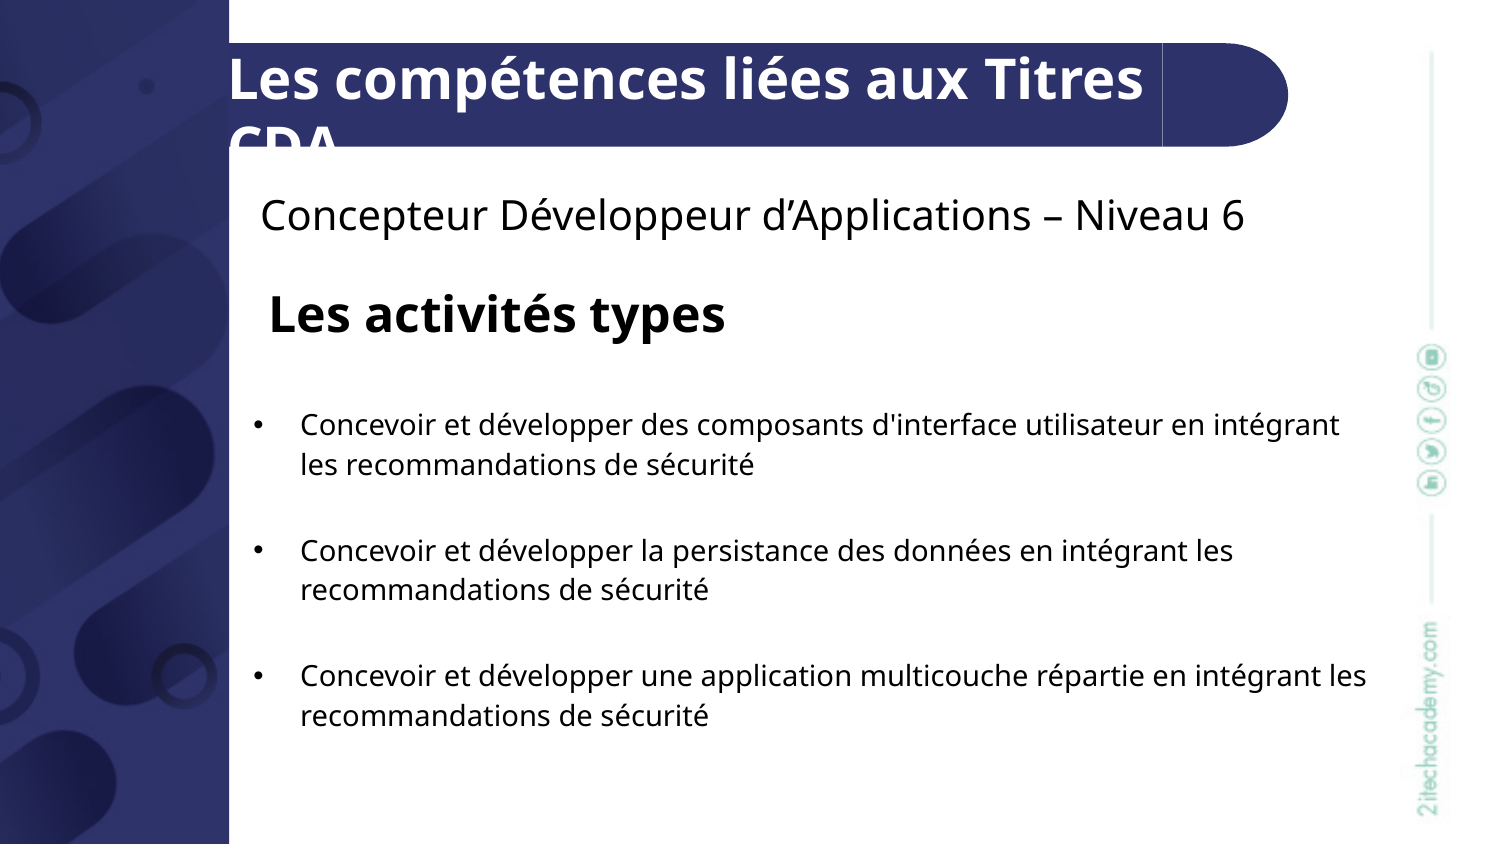

Les compétences liées aux Titres CDA
Concepteur Développeur d’Applications – Niveau 6
Les activités types
| Concevoir et développer des composants d'interface utilisateur en intégrant les recommandations de sécurité |
| --- |
| Concevoir et développer la persistance des données en intégrant les recommandations de sécurité |
| --- |
| Concevoir et développer une application multicouche répartie en intégrant les recommandations de sécurité |
| --- |